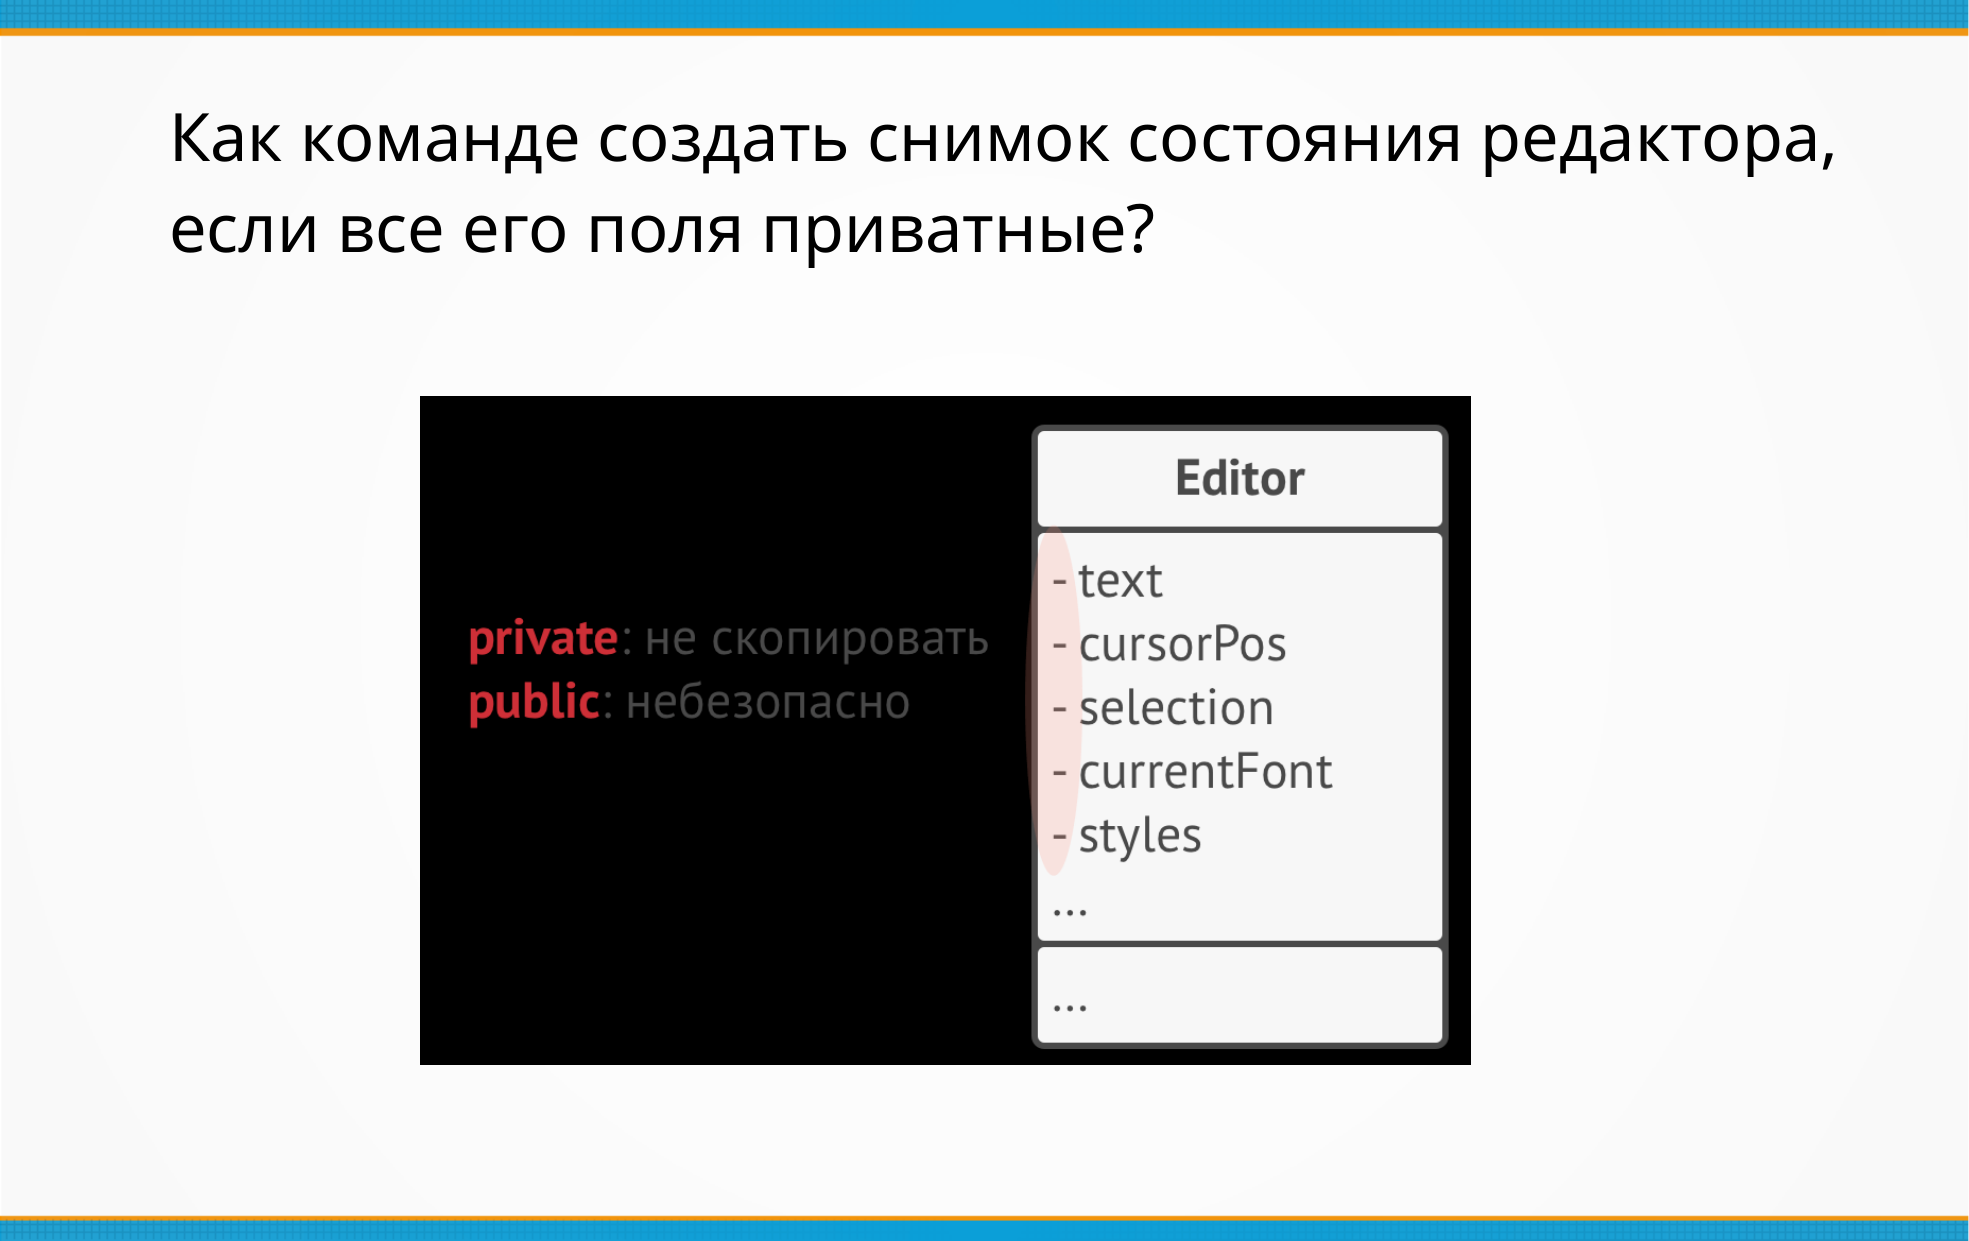

# Как команде создать снимок состояния редактора, если все его поля приватные?